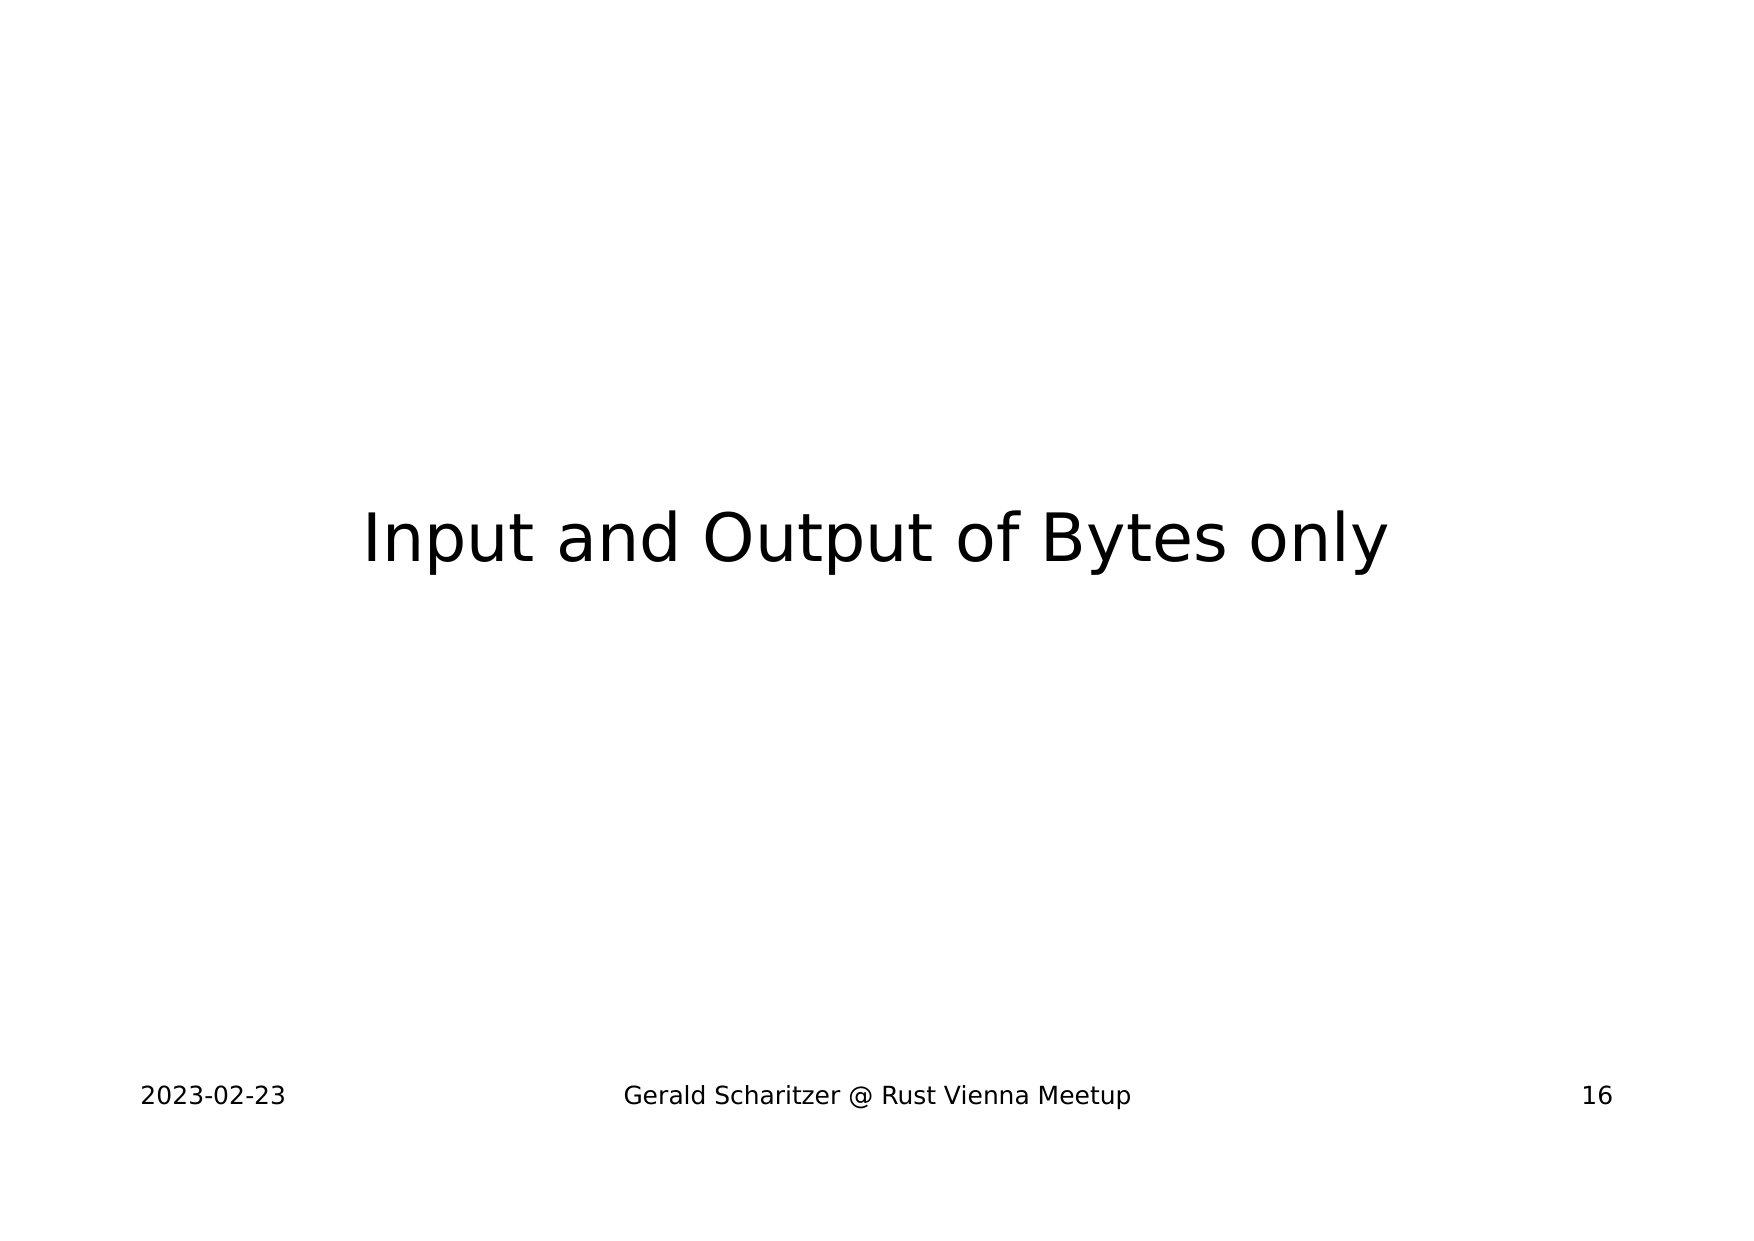

# Input and Output of Bytes only
2023-02-23
Gerald Scharitzer @ Rust Vienna Meetup
16